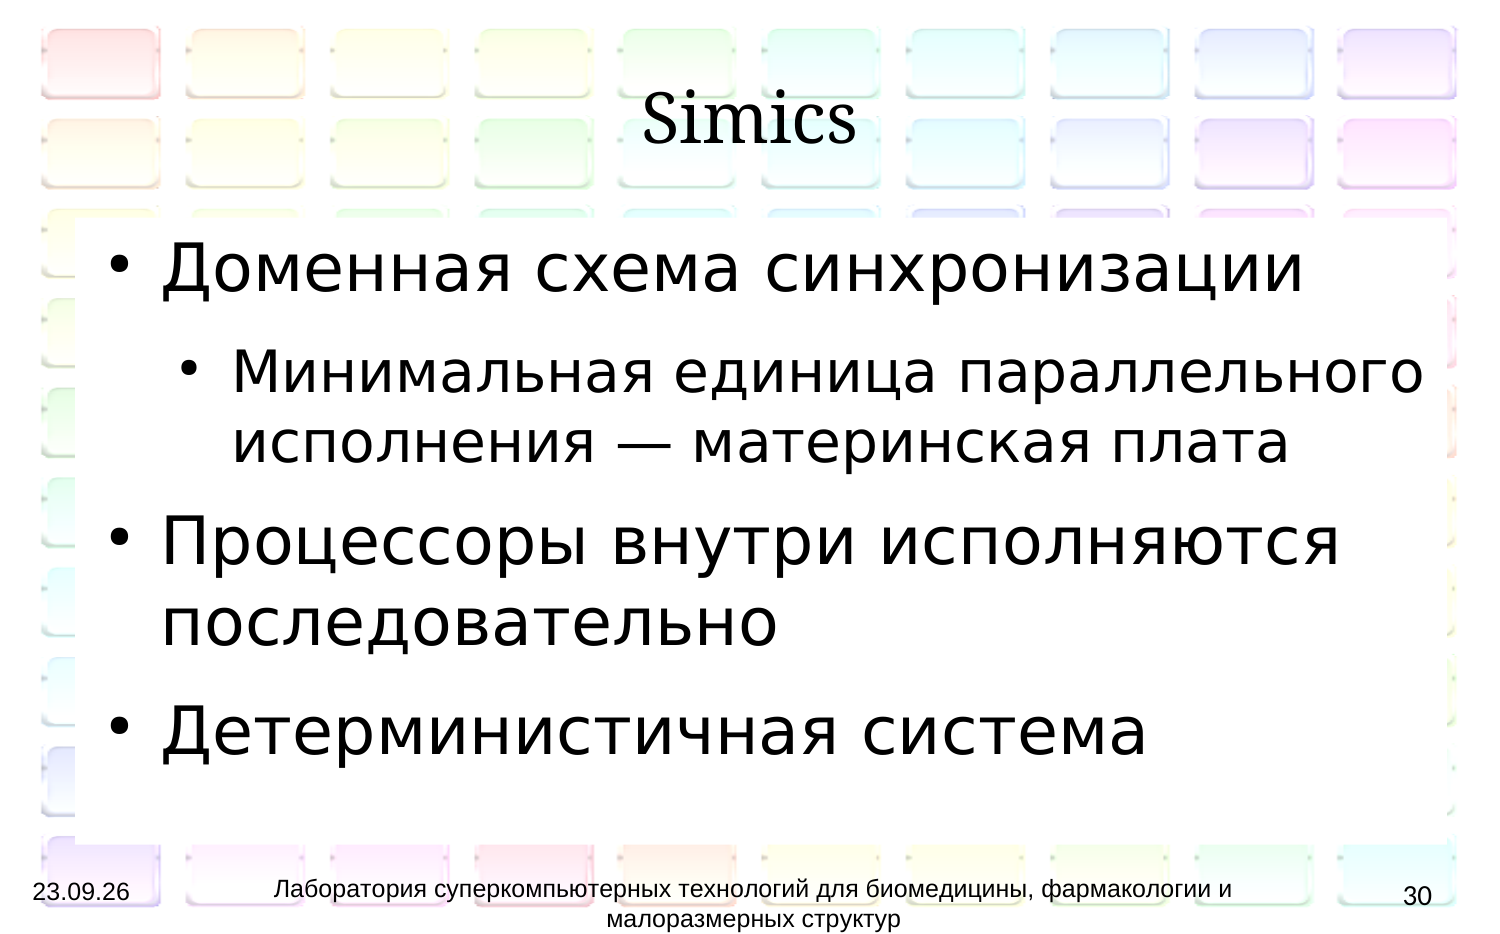

# Simics
Доменная схема синхронизации
Минимальная единица параллельного исполнения — материнская плата
Процессоры внутри исполняются последовательно
Детерминистичная система
Лаборатория суперкомпьютерных технологий для биомедицины, фармакологии и малоразмерных структур